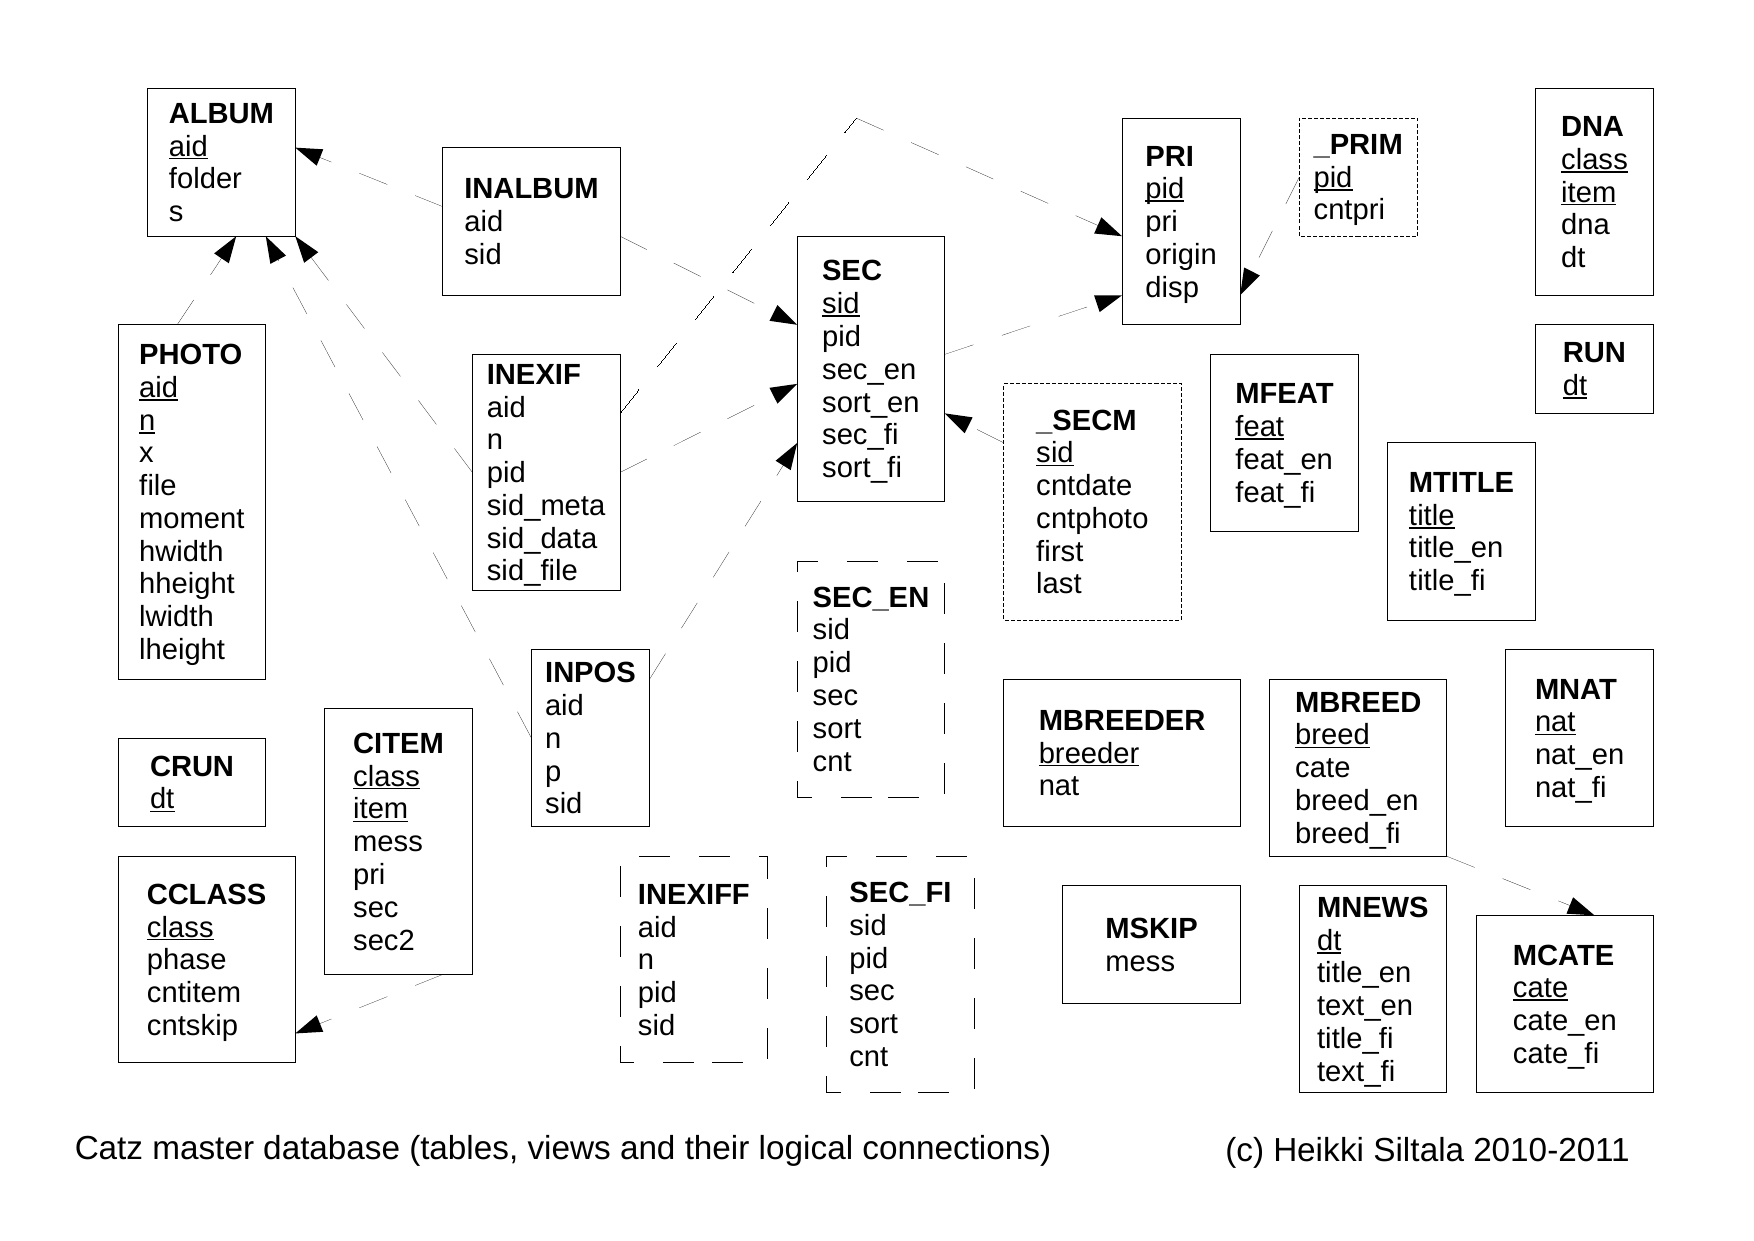

ALBUM
aid
folder
s
DNA
class
item
dna
dt
PRI
pid
pri
origin
disp
_PRIM
pid
cntpri
INALBUM
aid
sid
SEC
sid
pid
sec_en
sort_en
sec_fi
sort_fi
PHOTO
aid
n
x
file
moment
hwidth
hheight
lwidth
lheight
RUN
dt
INEXIF
aid
n
pid
sid_meta
sid_data
sid_file
MFEAT
feat
feat_en
feat_fi
_SECM
sid
cntdate
cntphoto
first
last
MTITLE
title
title_en
title_fi
SEC_EN
sid
pid
sec
sort
cnt
INPOS
aid
n
p
sid
MNAT
nat
nat_en
nat_fi
MBREEDER
breeder
nat
MBREED
breed
cate
breed_en
breed_fi
CITEM
class
item
mess
pri
sec
sec2
CRUN
dt
CCLASS
class
phase
cntitem
cntskip
INEXIFF
aid
n
pid
sid
SEC_FI
sid
pid
sec
sort
cnt
MSKIP
mess
MNEWS
dt
title_en
text_en
title_fi
text_fi
MCATE
cate
cate_en
cate_fi
Catz master database (tables, views and their logical connections)
(c) Heikki Siltala 2010-2011